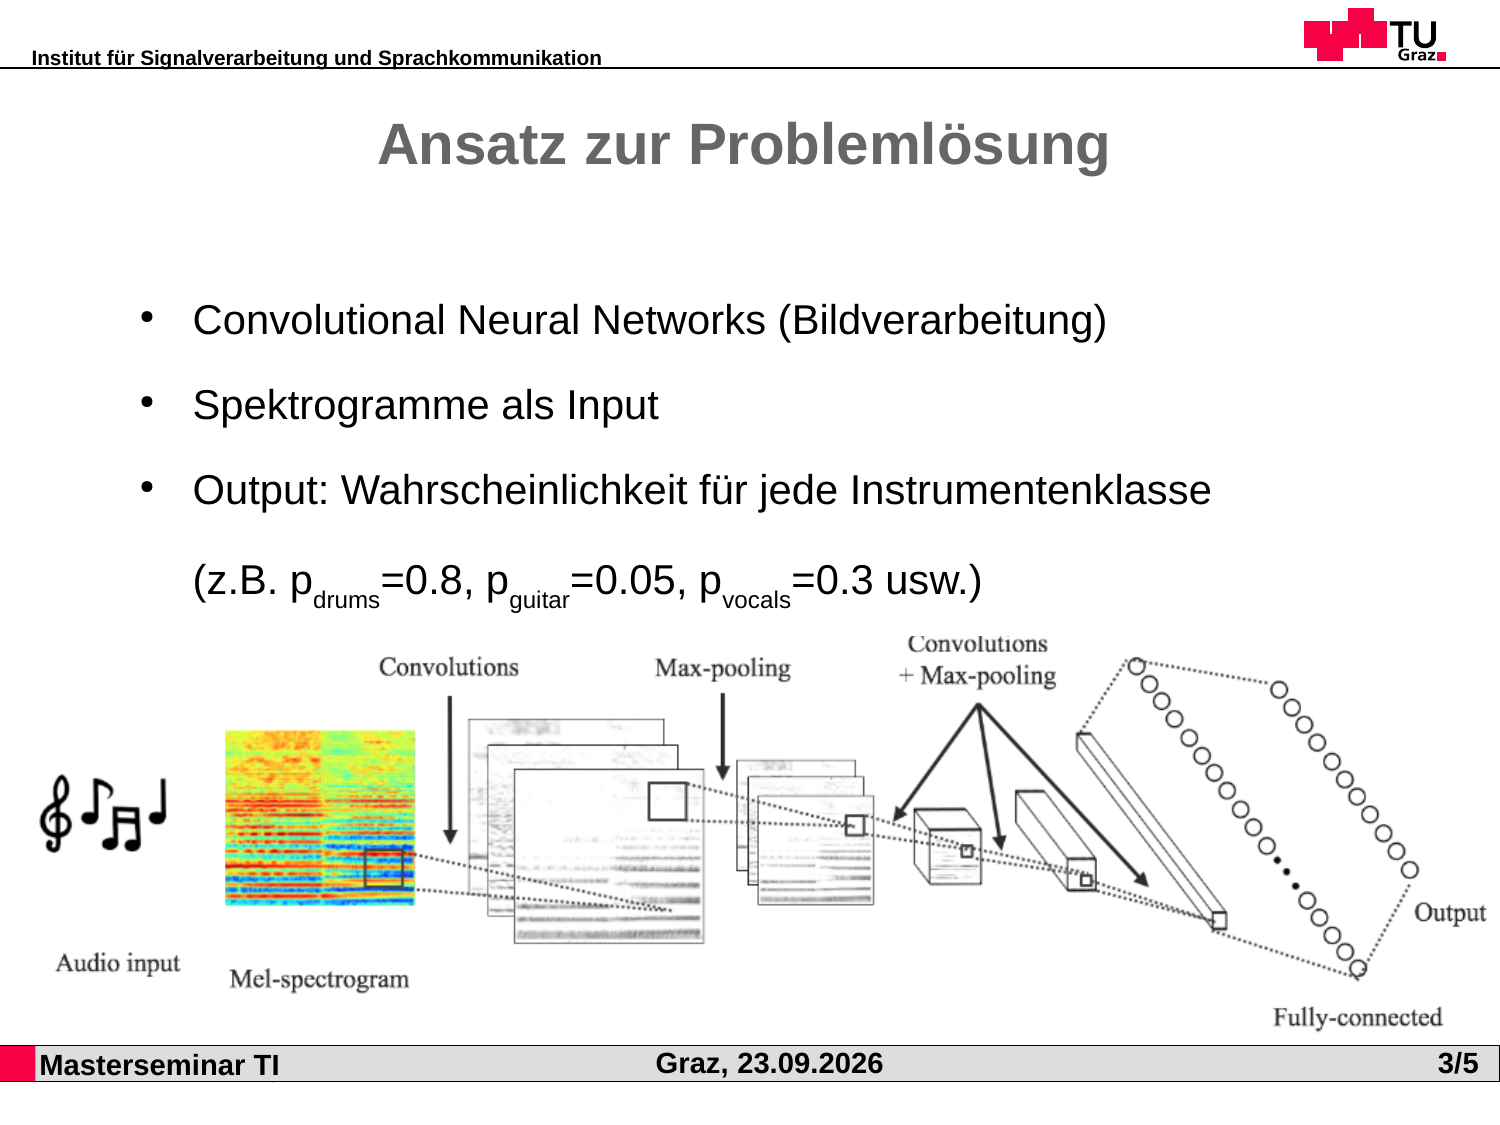

# Ansatz zur Problemlösung
Convolutional Neural Networks (Bildverarbeitung)
Spektrogramme als Input
Output: Wahrscheinlichkeit für jede Instrumentenklasse
(z.B. pdrums=0.8, pguitar=0.05, pvocals=0.3 usw.)